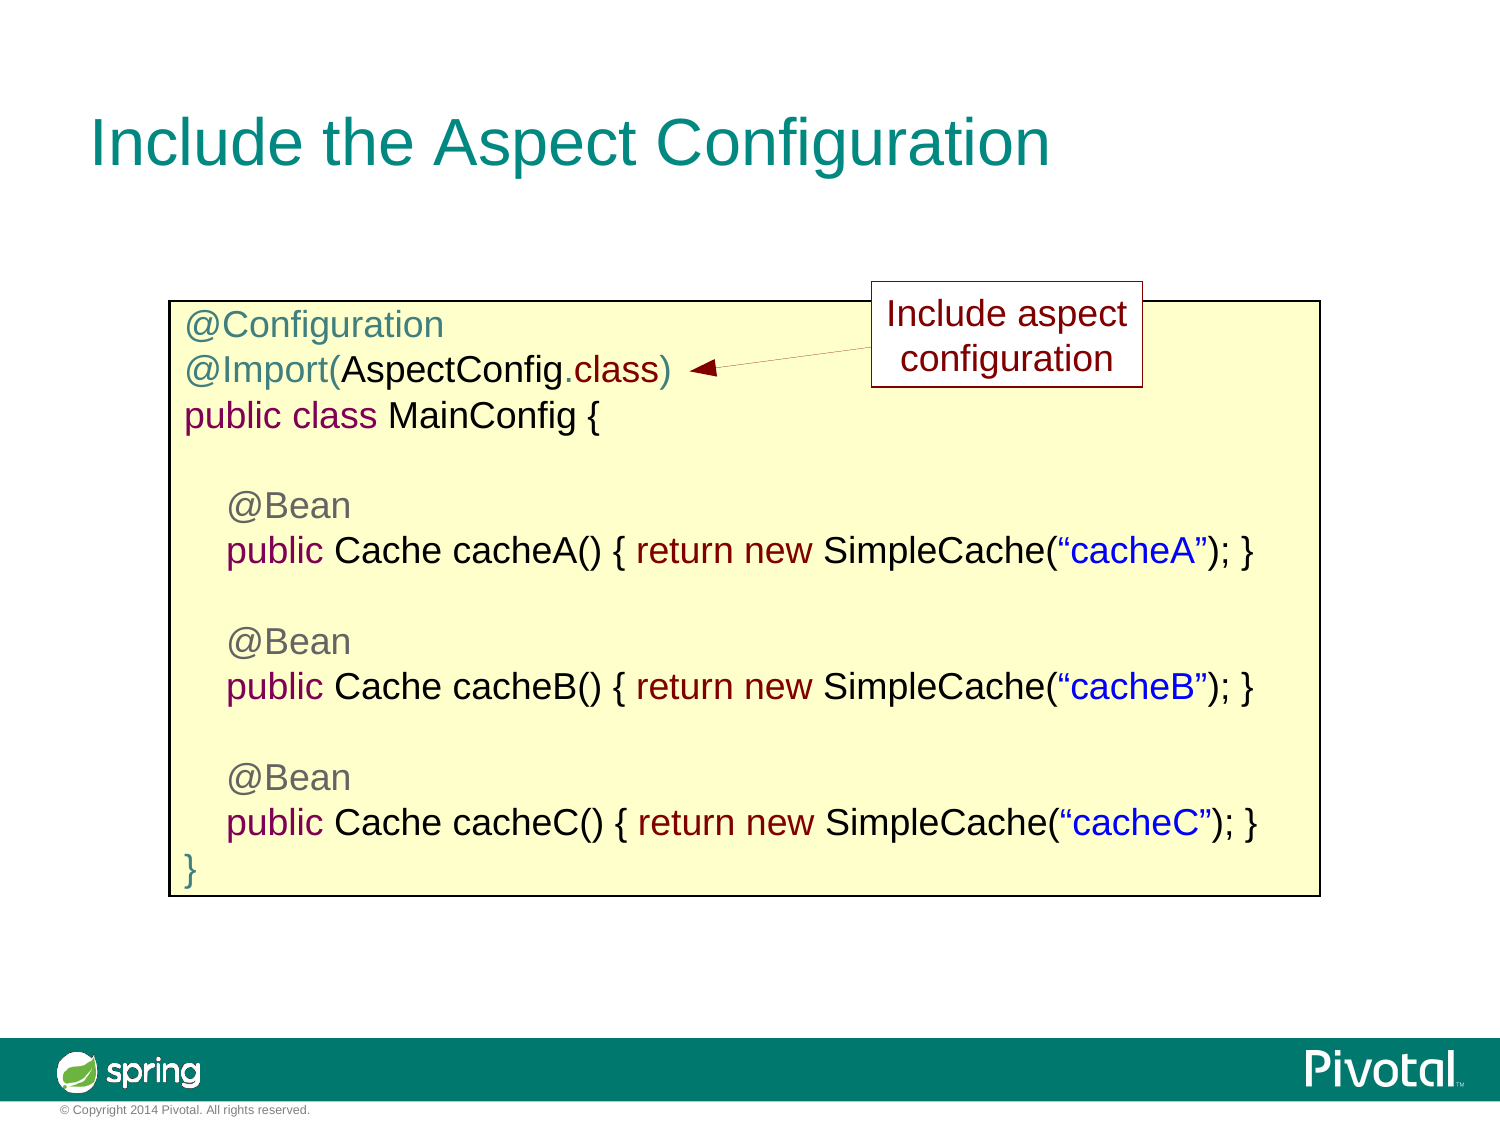

# Include the Aspect Configuration
Include aspect
configuration
@Configuration
@Import(AspectConfig.class)
public class MainConfig {
 @Bean
 public Cache cacheA() { return new SimpleCache(“cacheA”); }
 @Bean
 public Cache cacheB() { return new SimpleCache(“cacheB”); }
 @Bean
 public Cache cacheC() { return new SimpleCache(“cacheC”); }
}